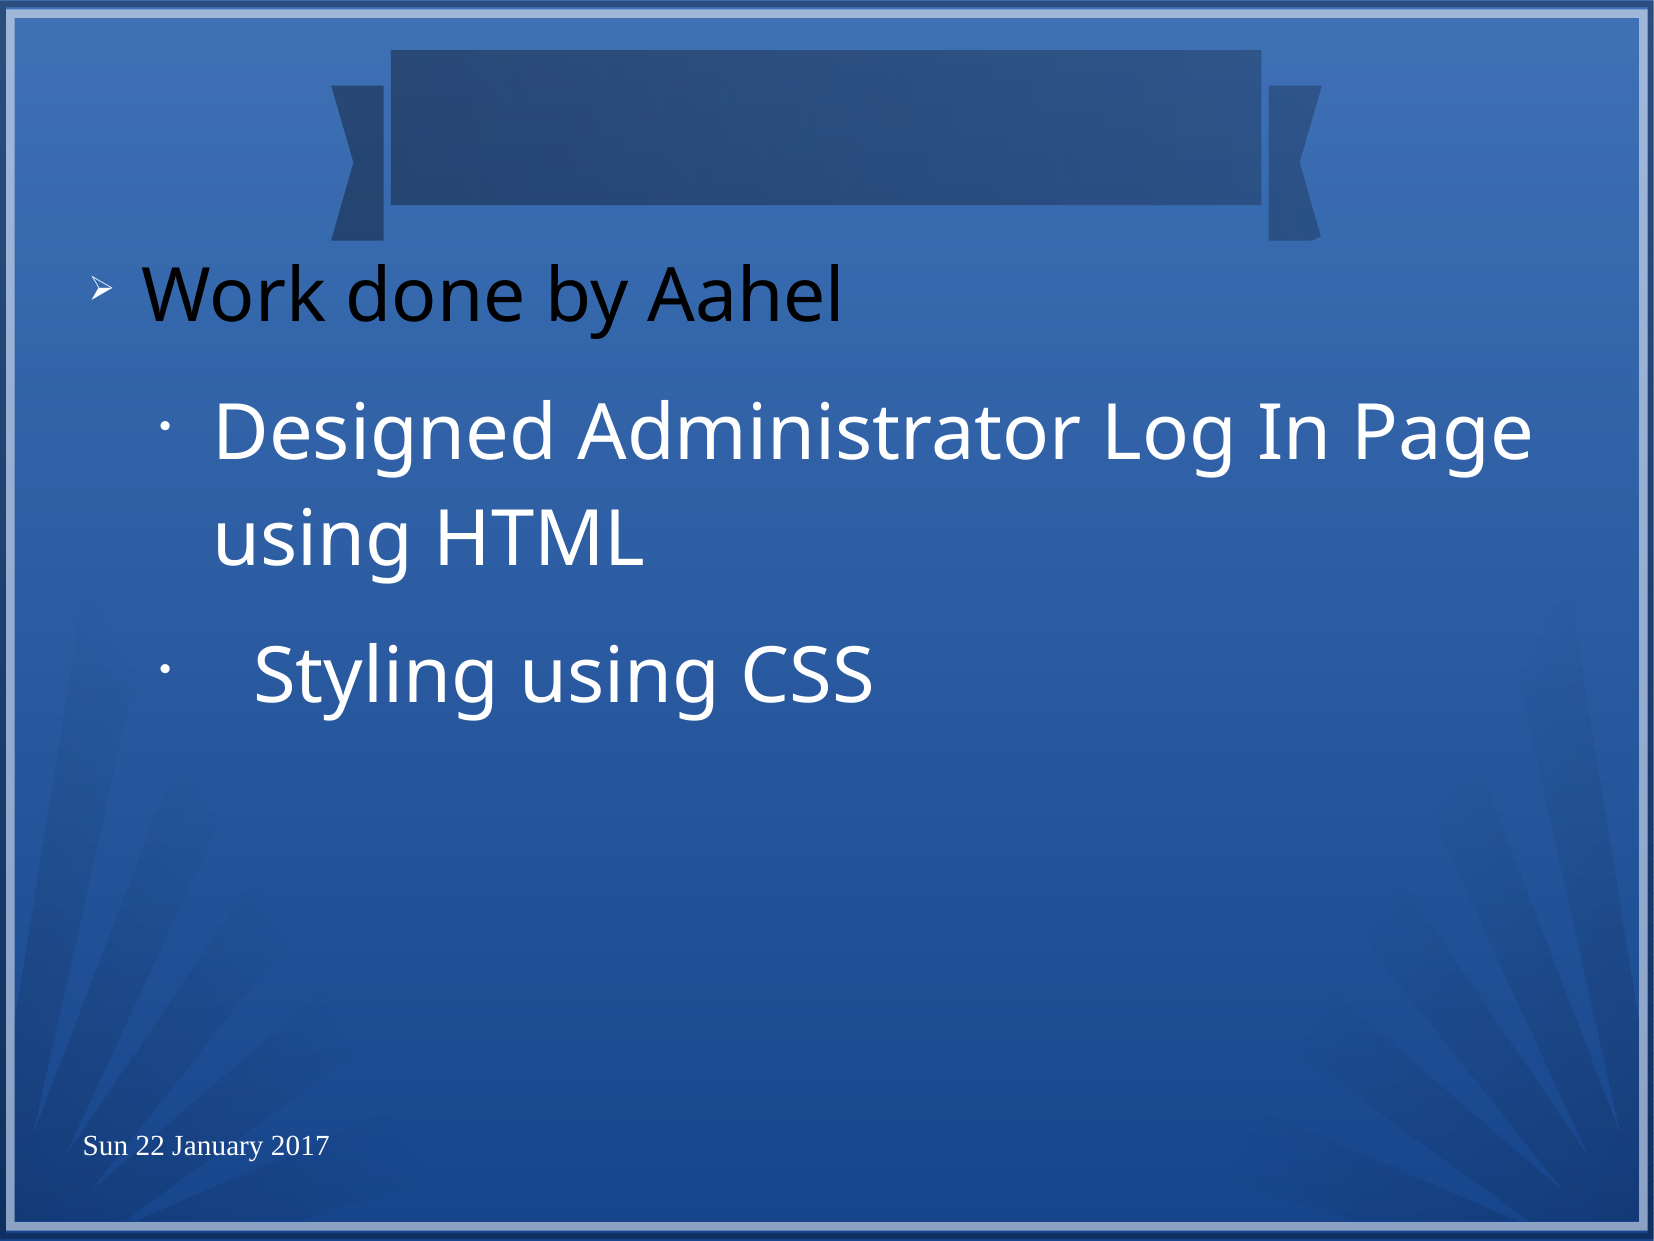

# Work done by Aahel
Designed Administrator Log In Page using HTML
 Styling using CSS
Sun 22 January 2017